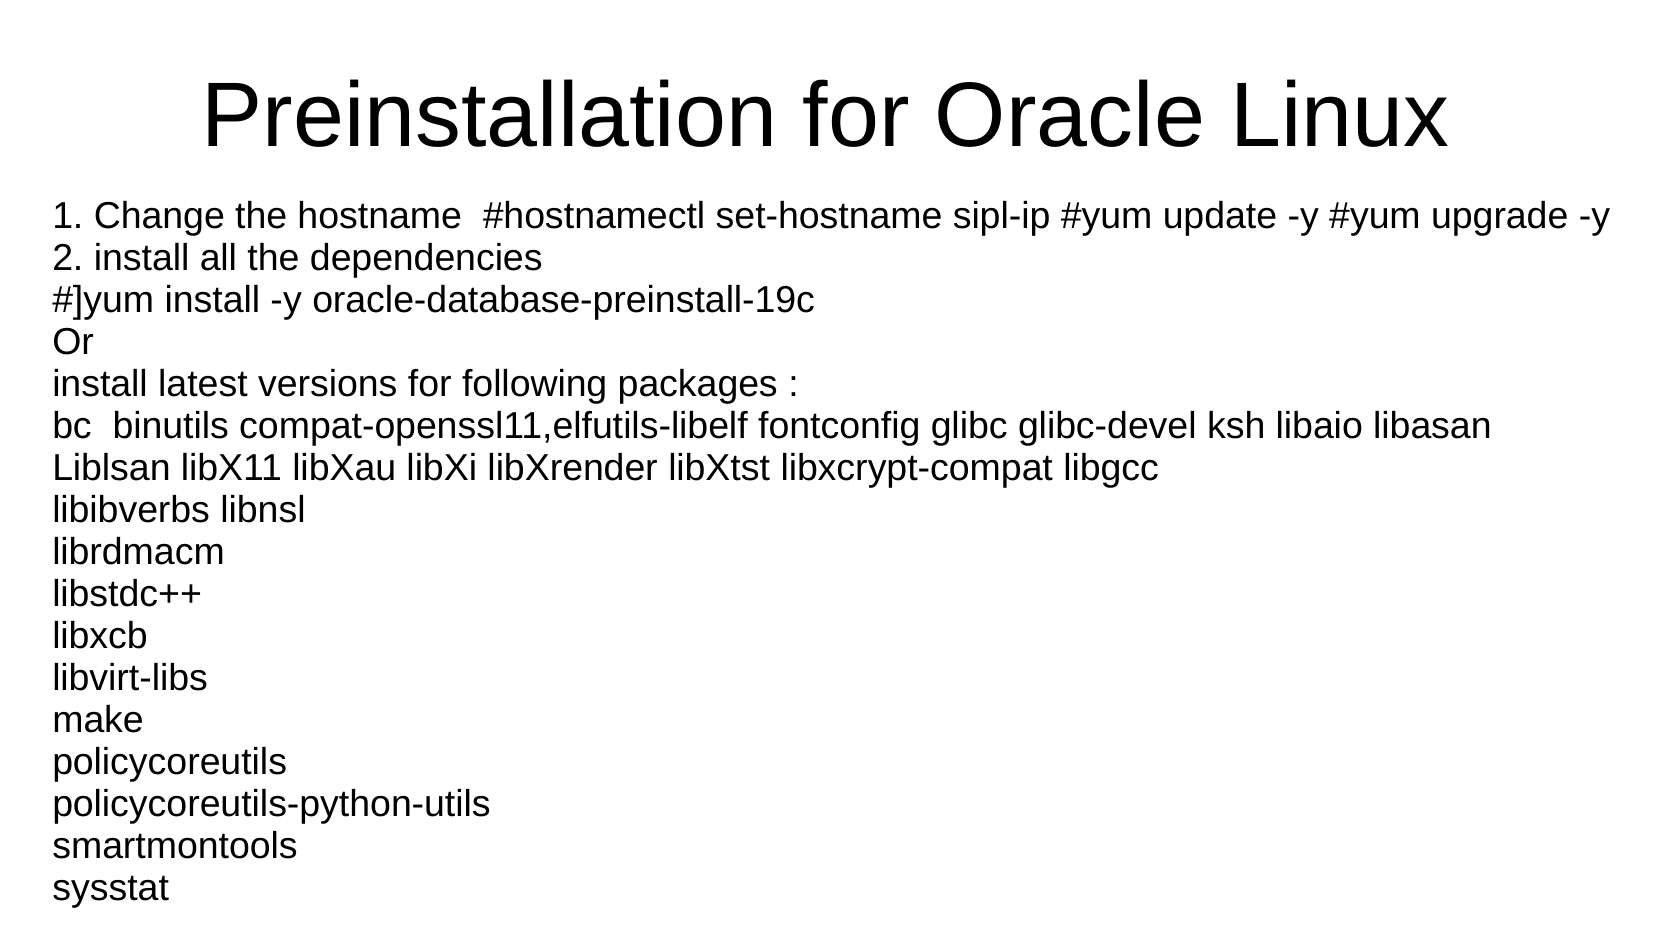

# Preinstallation for Oracle Linux
1. Change the hostname #hostnamectl set-hostname sipl-ip #yum update -y #yum upgrade -y
2. install all the dependencies
#]yum install -y oracle-database-preinstall-19c
Or
install latest versions for following packages :
bc binutils compat-openssl11,elfutils-libelf fontconfig glibc glibc-devel ksh libaio libasan
Liblsan libX11 libXau libXi libXrender libXtst libxcrypt-compat libgcc
libibverbs libnsl
librdmacm
libstdc++
libxcb
libvirt-libs
make
policycoreutils
policycoreutils-python-utils
smartmontools
sysstat